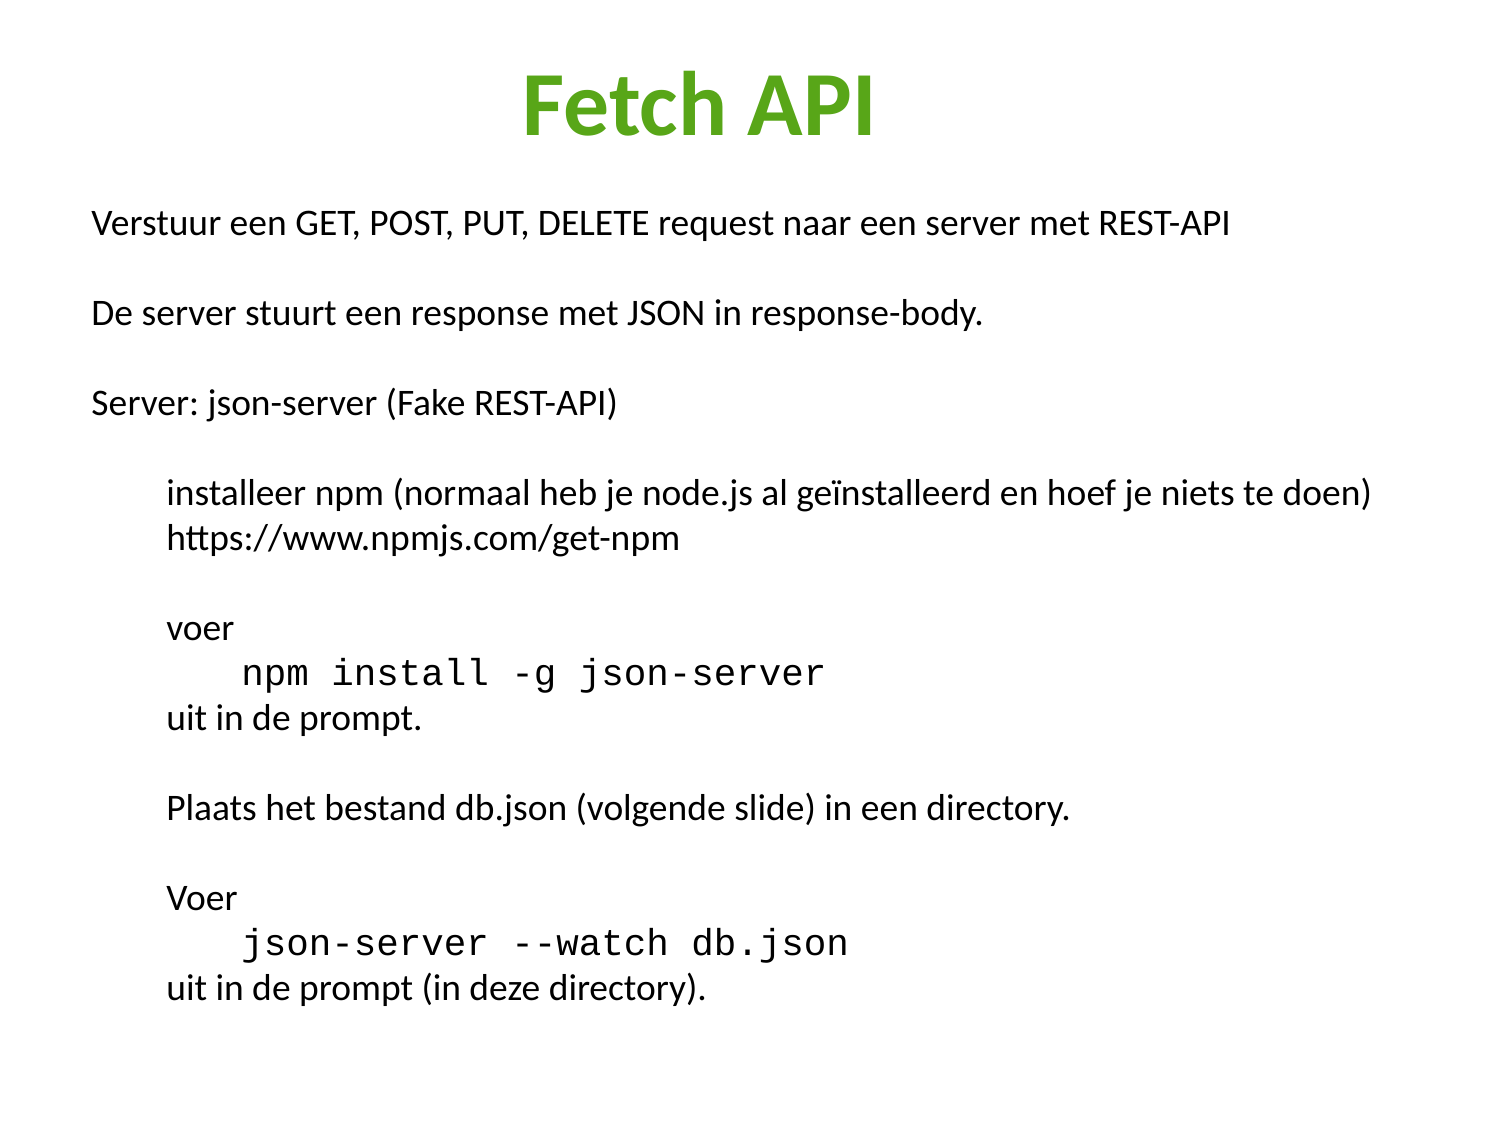

Fetch API
Verstuur een GET, POST, PUT, DELETE request naar een server met REST-API
De server stuurt een response met JSON in response-body.
Server: json-server (Fake REST-API)
	installeer npm (normaal heb je node.js al geïnstalleerd en hoef je niets te doen)
	https://www.npmjs.com/get-npm
	voer
		npm install -g json-server
	uit in de prompt.
	Plaats het bestand db.json (volgende slide) in een directory.
	Voer
		json-server --watch db.json
	uit in de prompt (in deze directory).